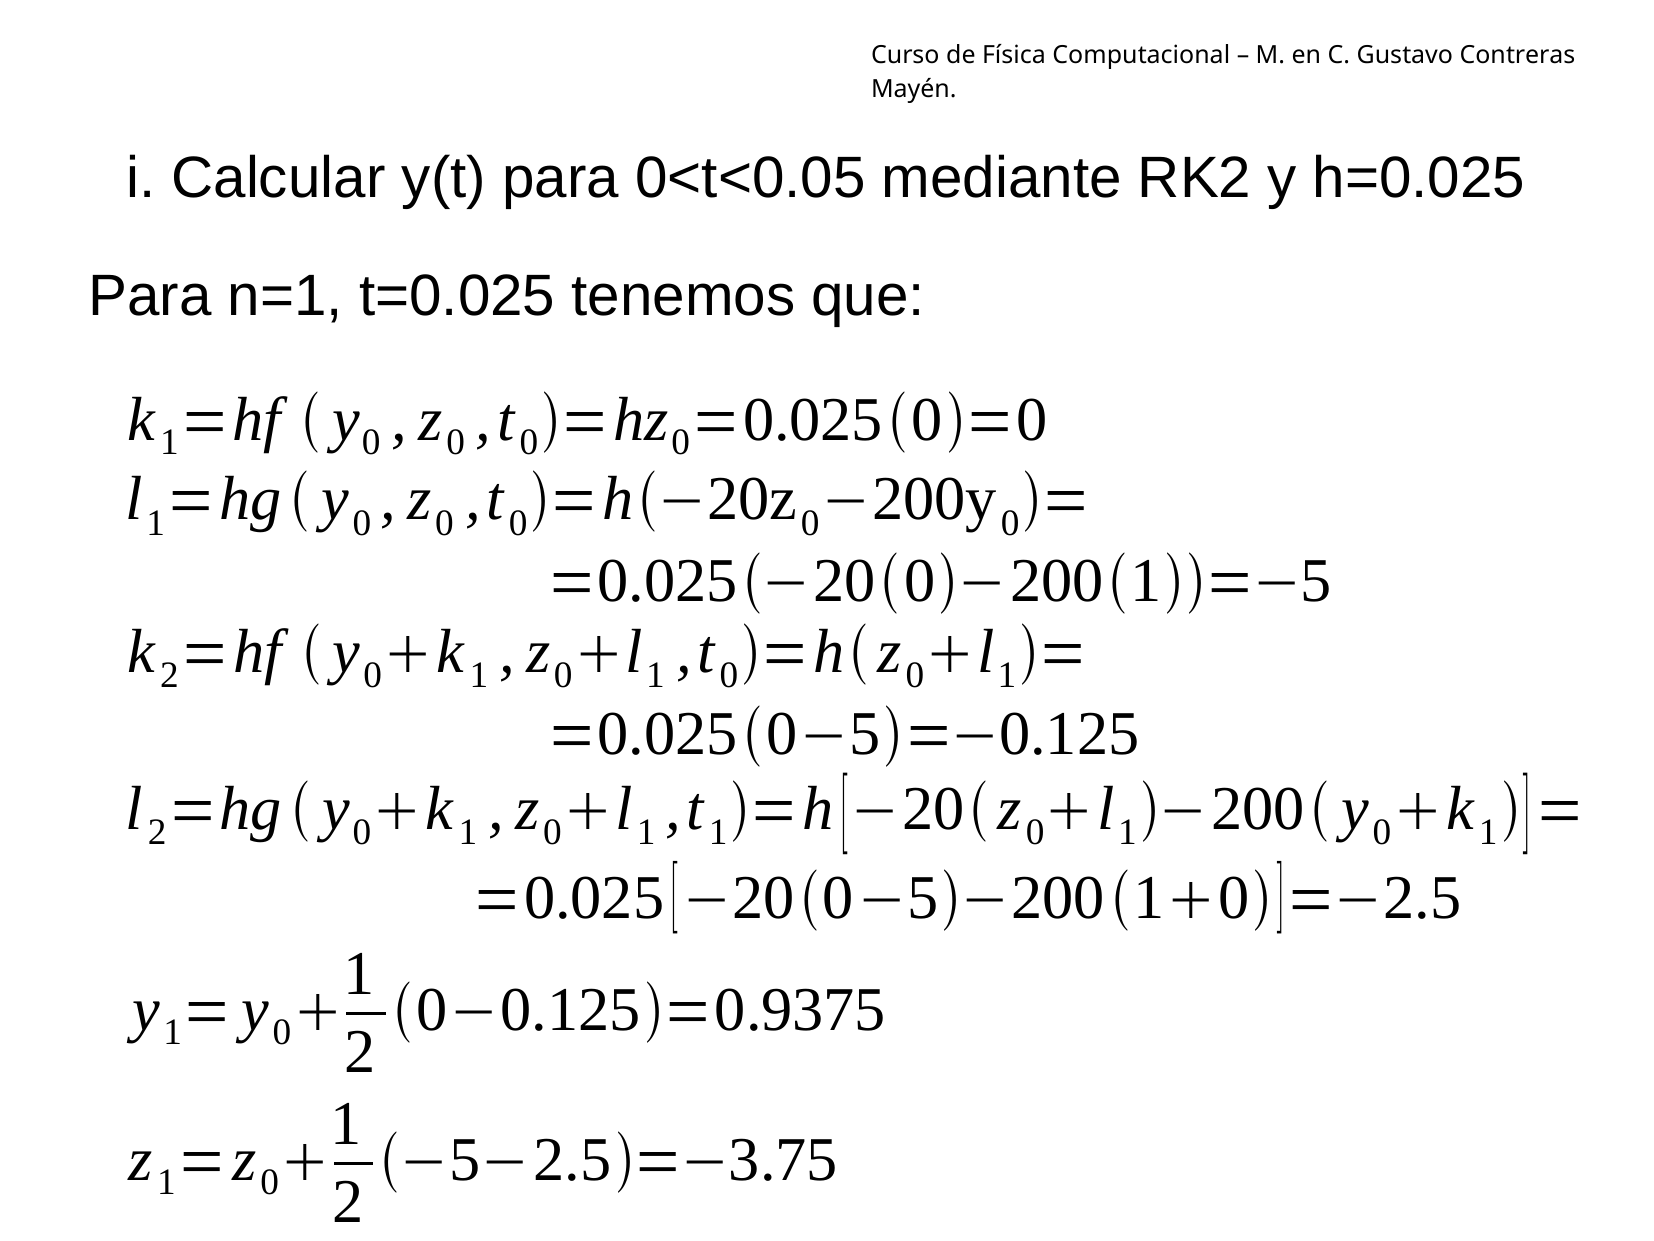

# i. Calcular y(t) para 0<t<0.05 mediante RK2 y h=0.025
Para n=1, t=0.025 tenemos que: